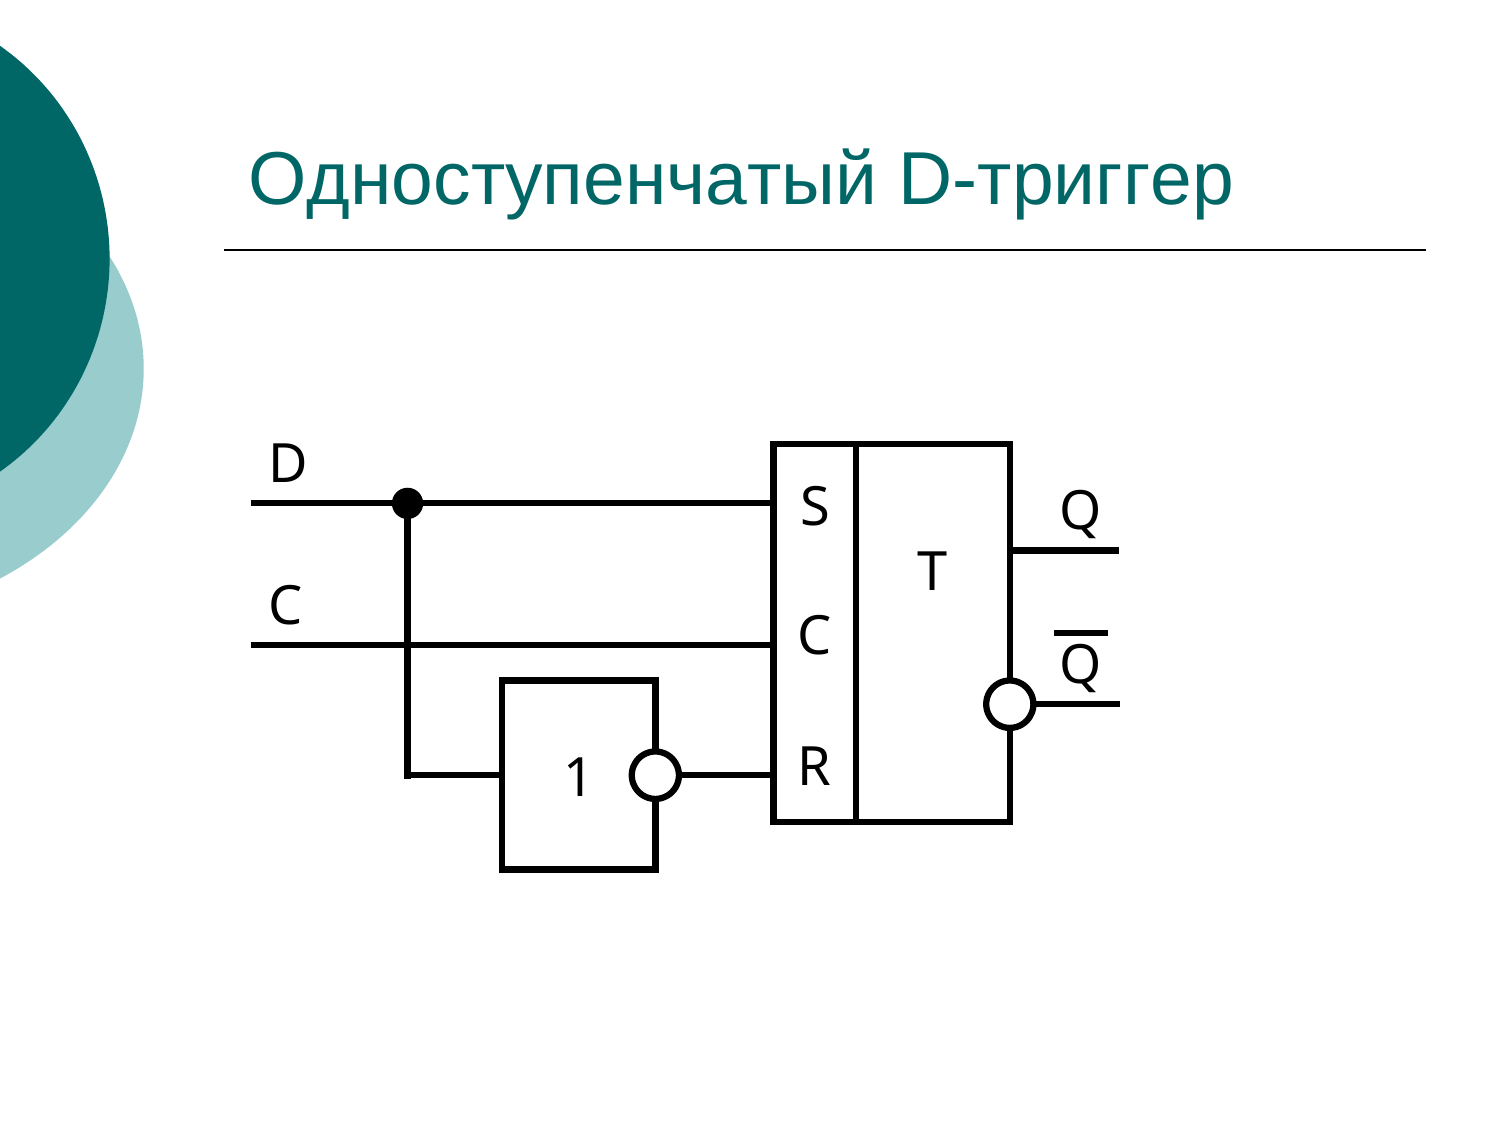

# Одноступенчатый D-триггер
D
S
C
R
T
Q
С
Q
1